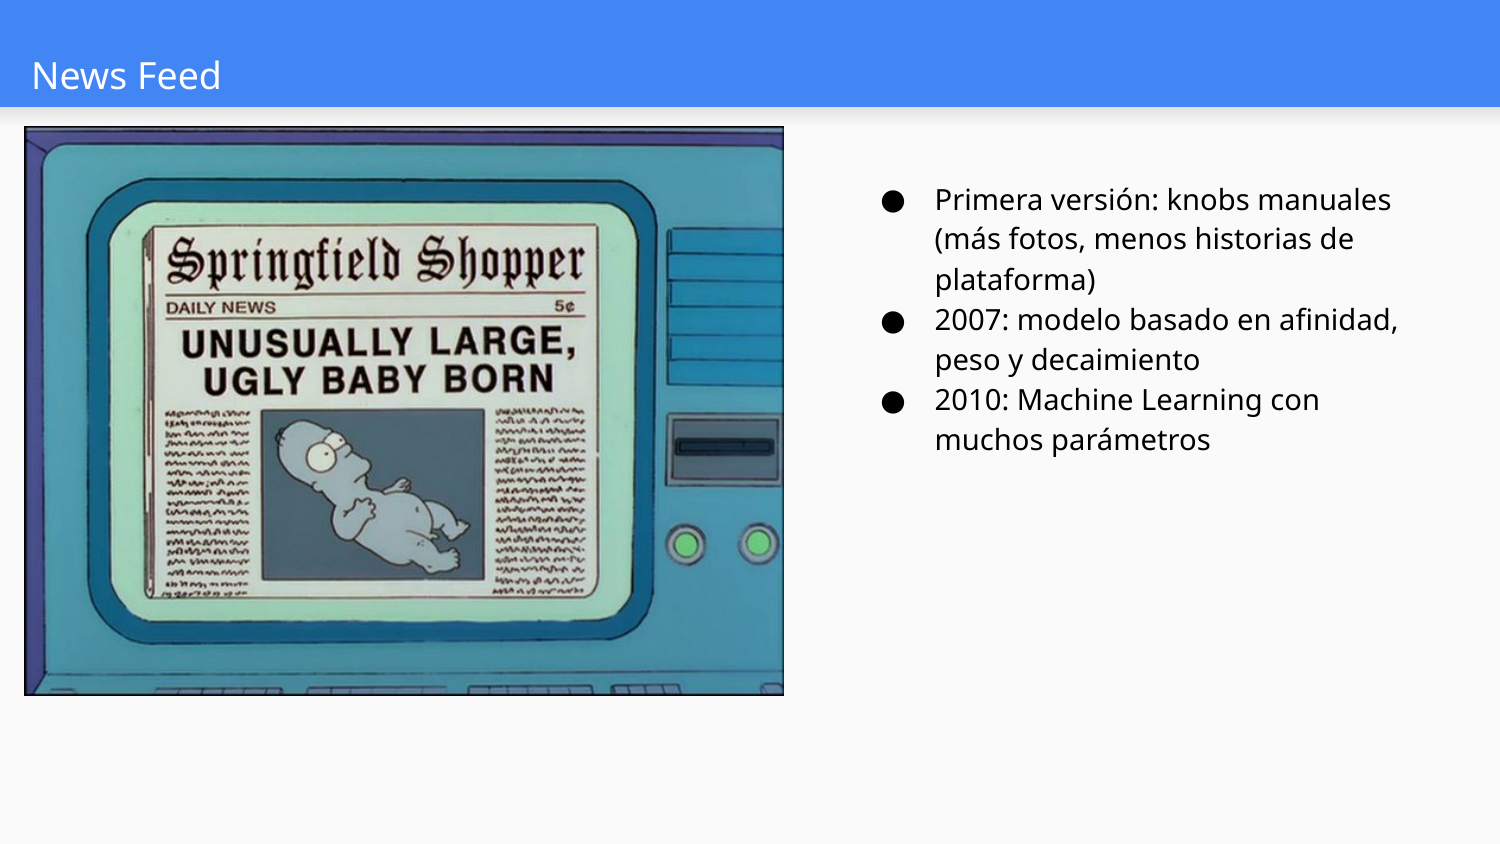

# News Feed
Primera versión: knobs manuales (más fotos, menos historias de plataforma)
2007: modelo basado en afinidad, peso y decaimiento
2010: Machine Learning con muchos parámetros